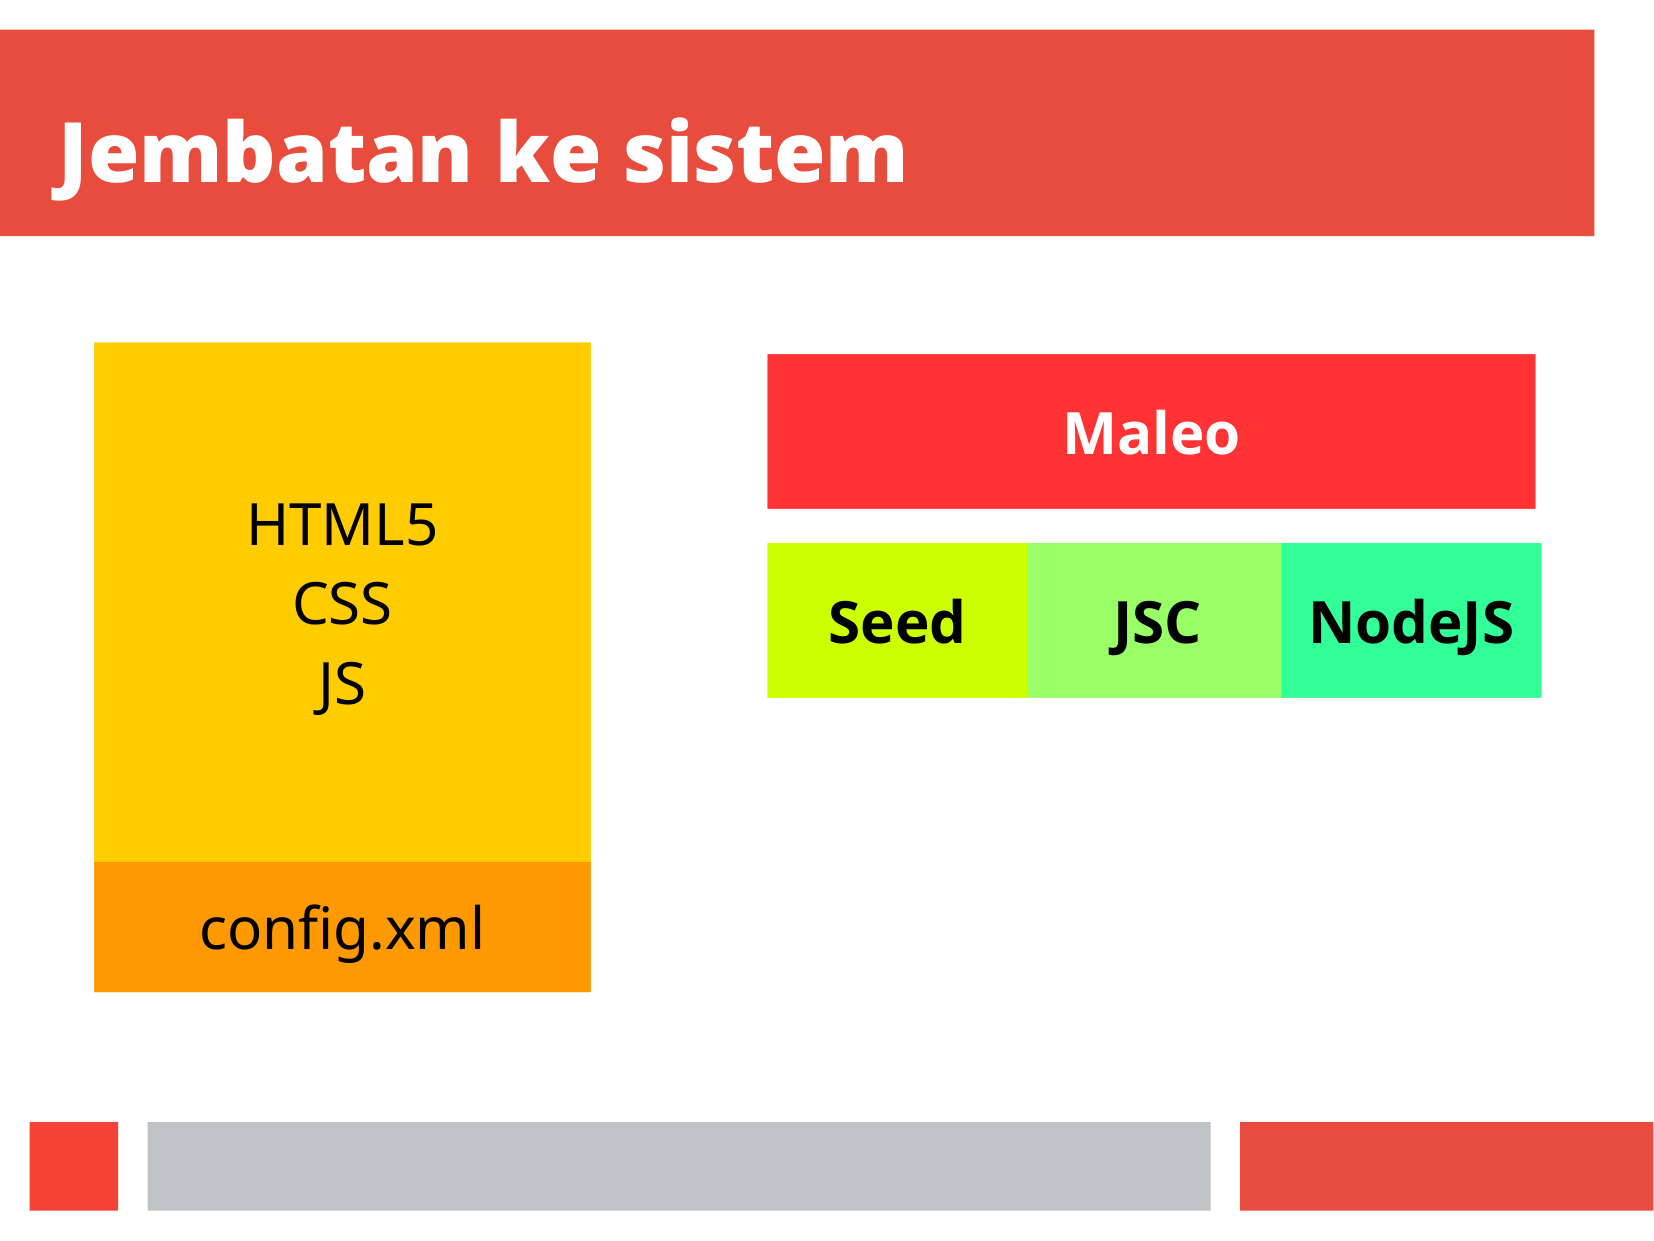

# Jembatan ke sistem
HTML5
CSS
JS
HTML5
CSS
JS
Maleo
Maleo
Seed
Seed
JSC
JSC
NodeJS
NodeJS
config.xml
config.xml